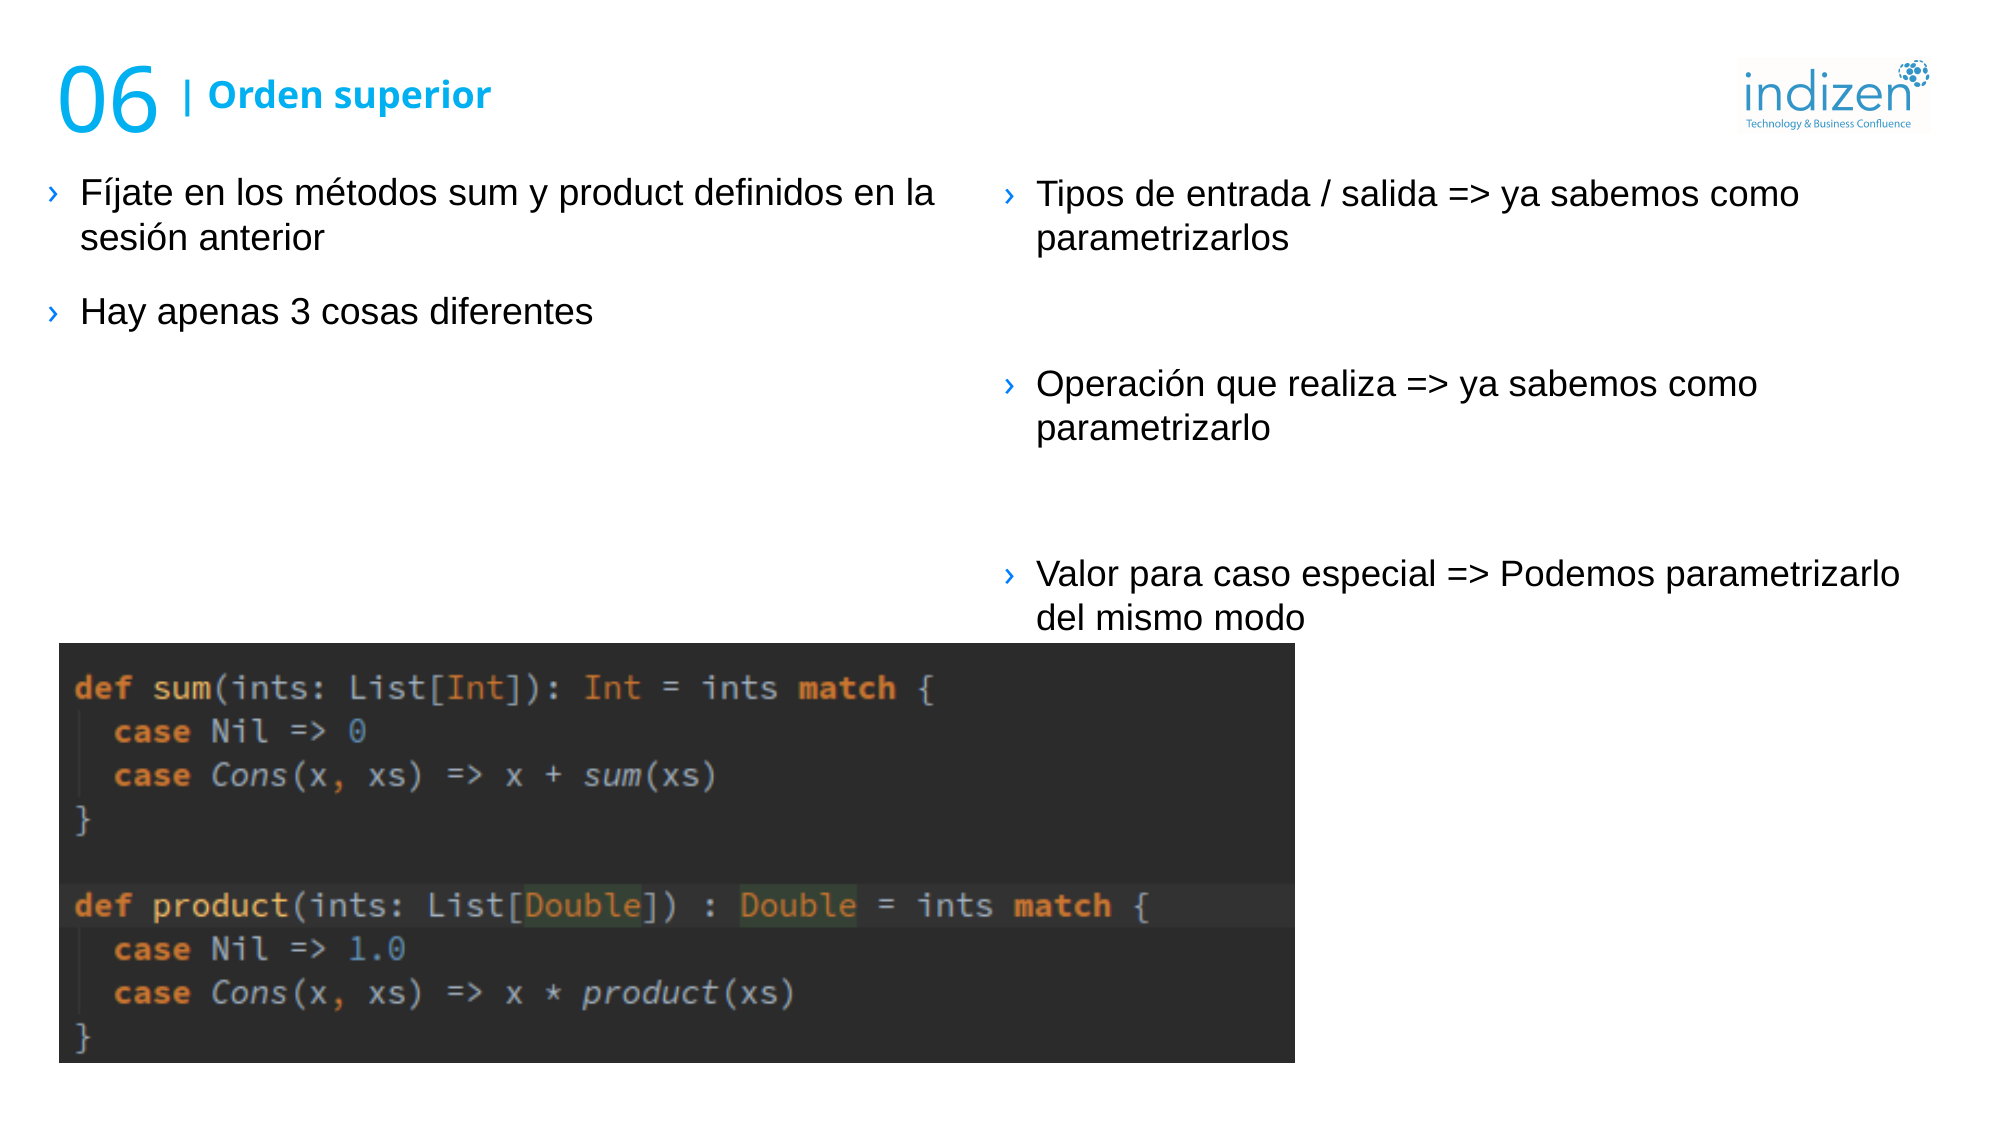

06
| Orden superior
Fíjate en los métodos sum y product definidos en la sesión anterior
Hay apenas 3 cosas diferentes
Tipos de entrada / salida => ya sabemos como parametrizarlos
Operación que realiza => ya sabemos como parametrizarlo
Valor para caso especial => Podemos parametrizarlo del mismo modo